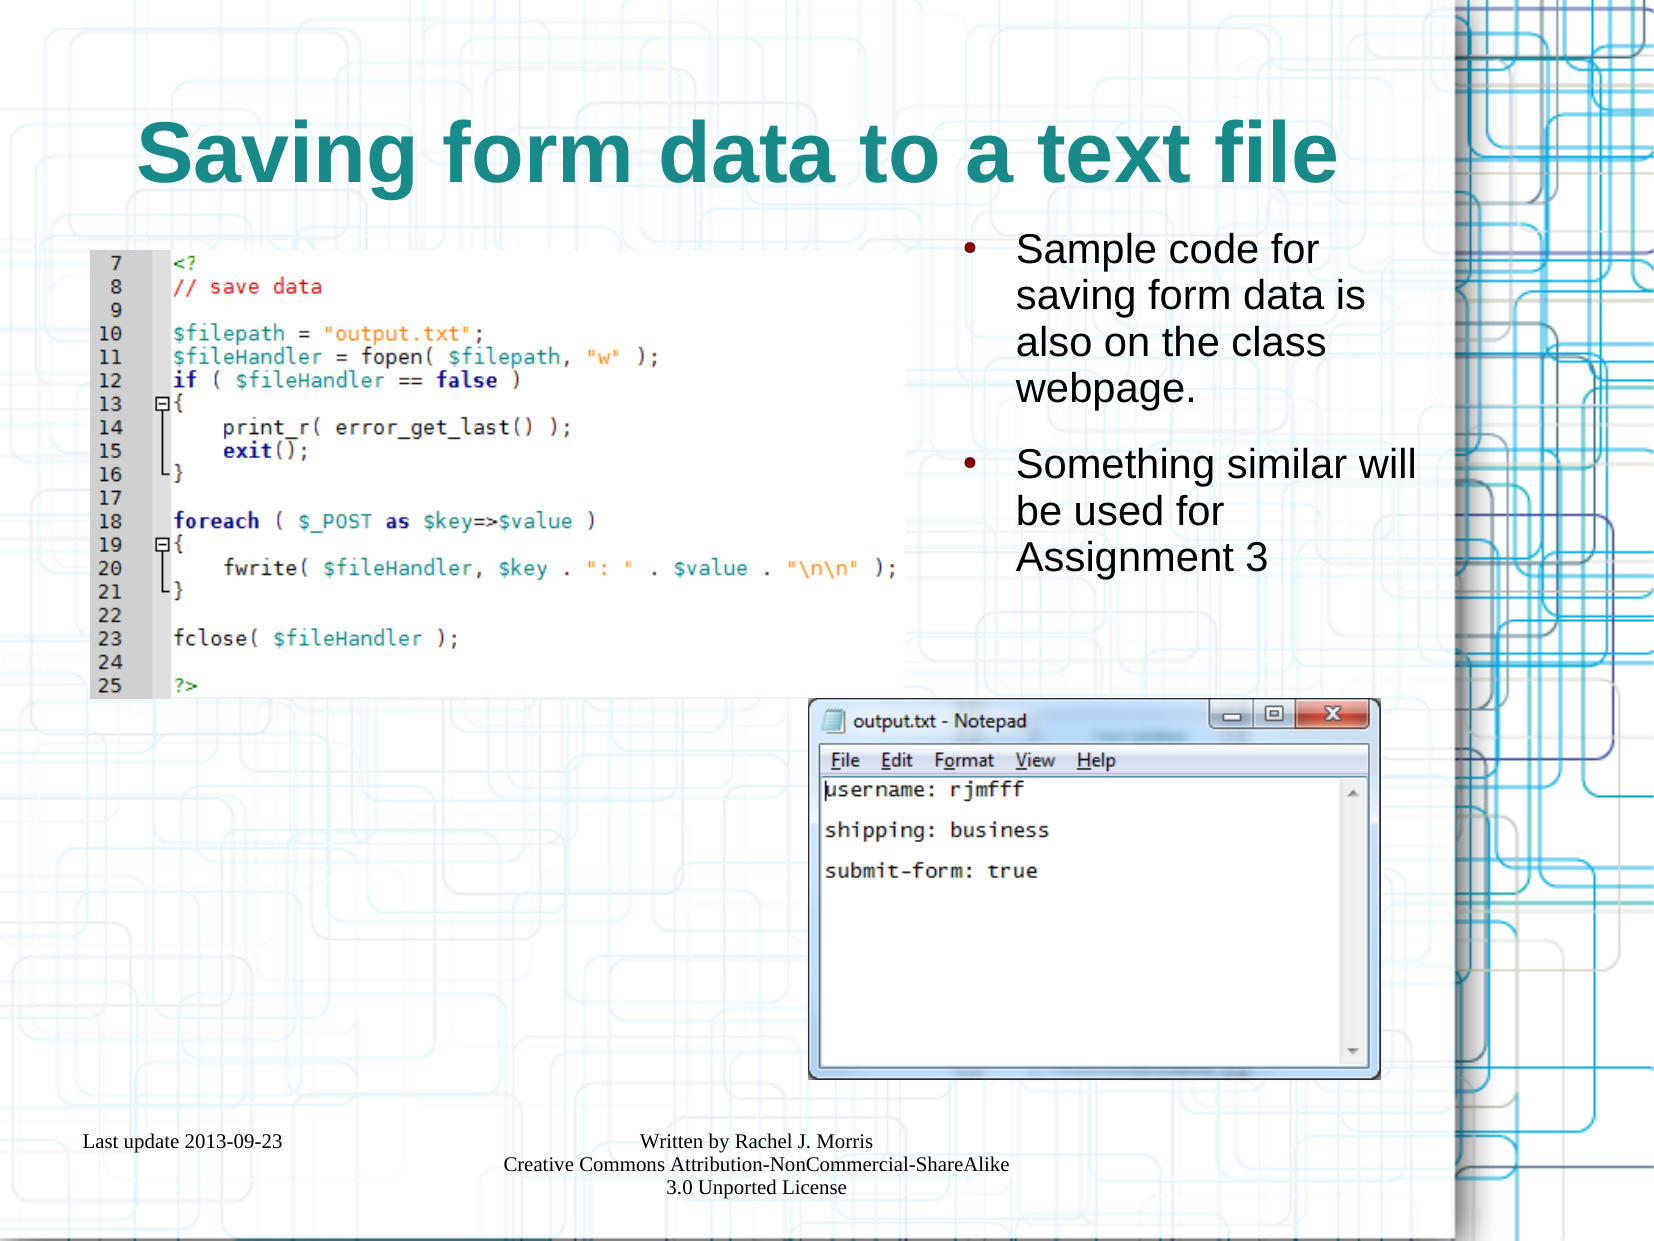

# Saving form data to a text file
Sample code for saving form data is also on the class webpage.
Something similar will be used for Assignment 3